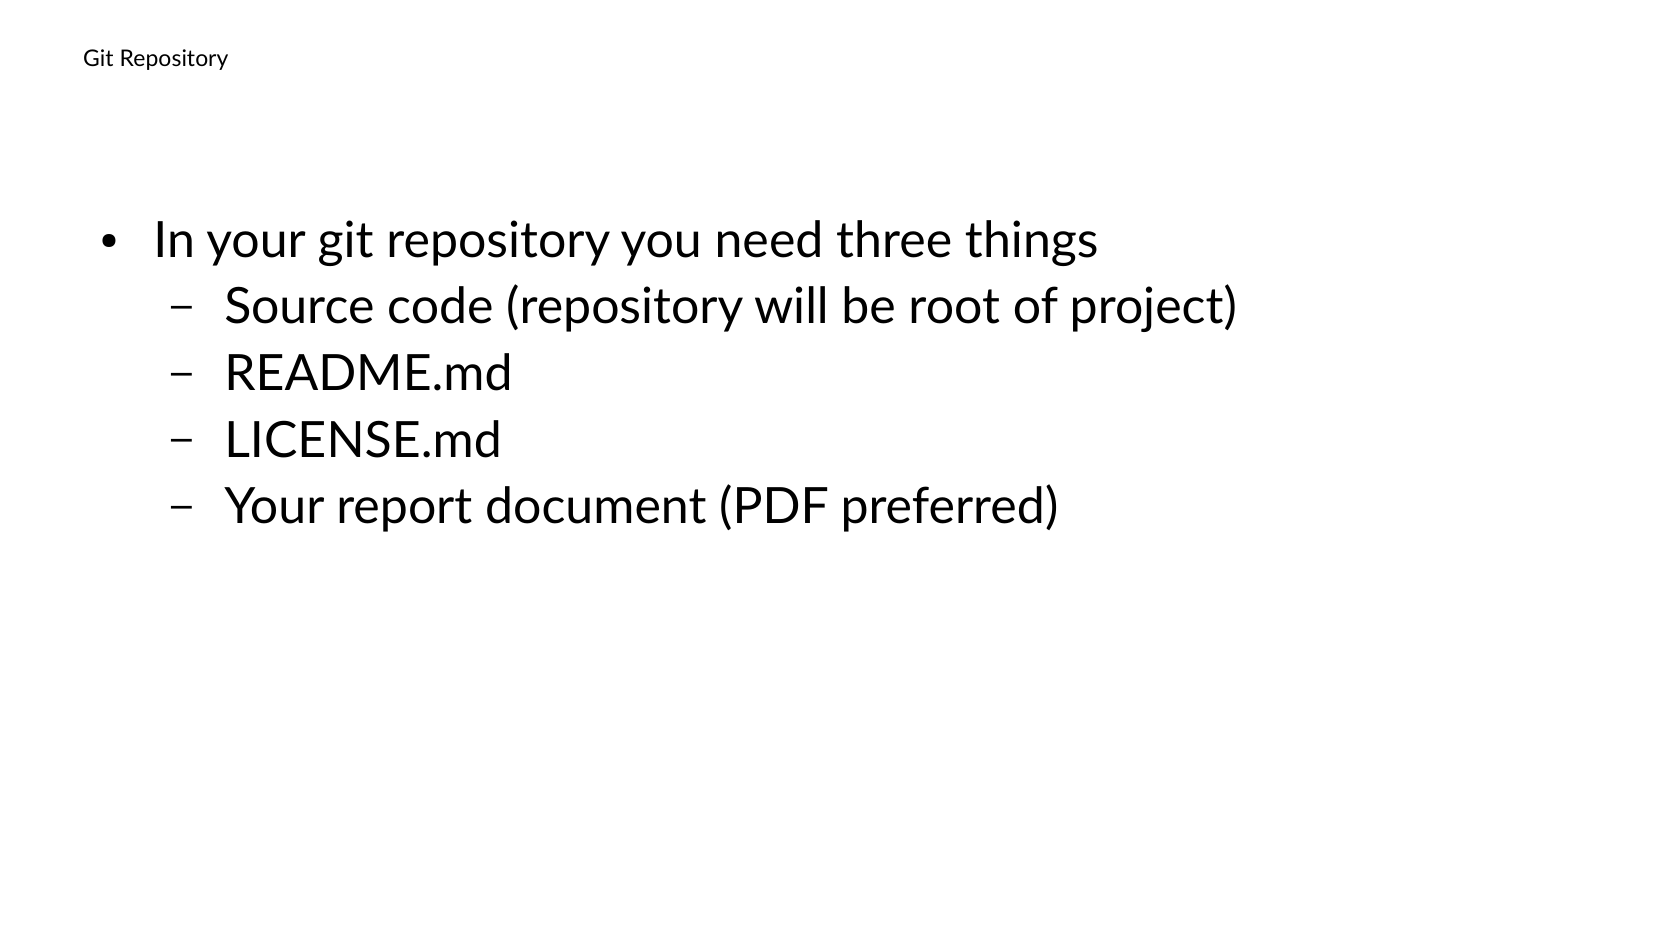

# Git Repository
In your git repository you need three things
Source code (repository will be root of project)
README.md
LICENSE.md
Your report document (PDF preferred)